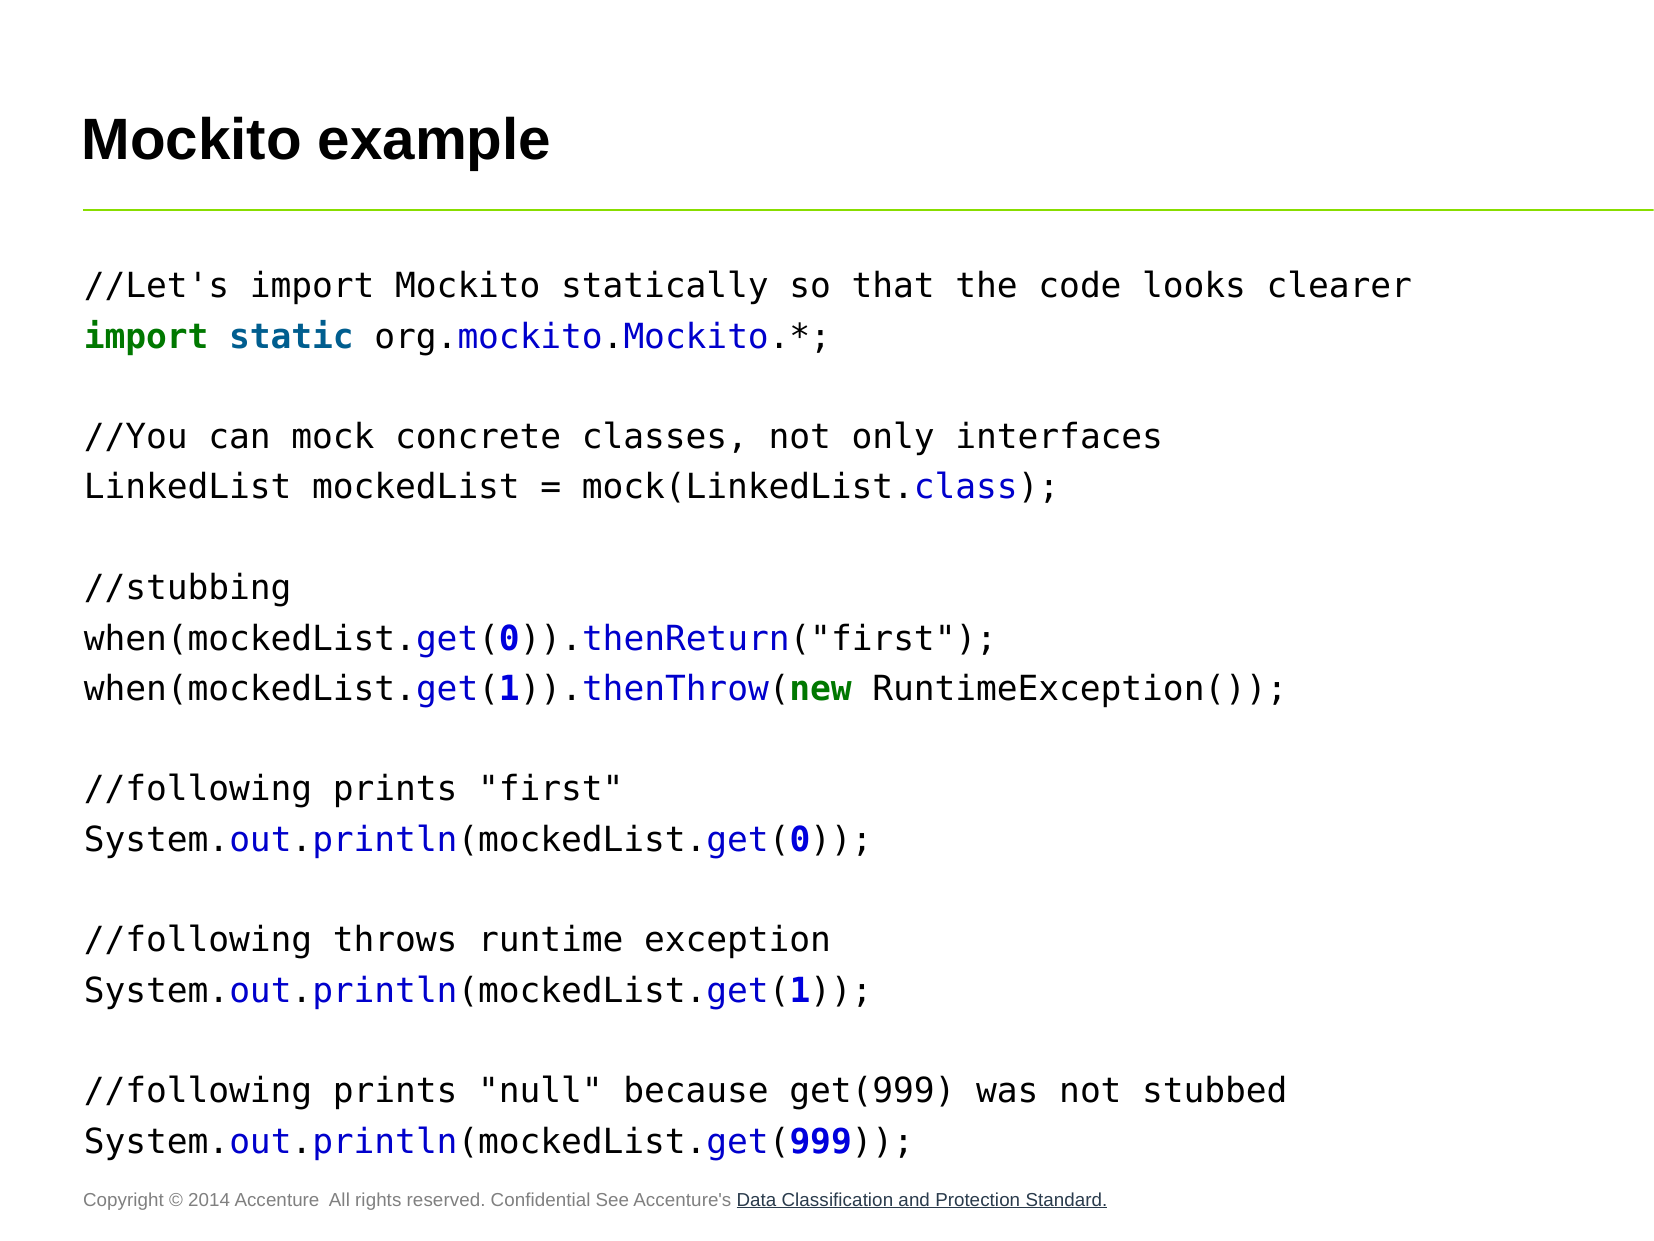

# Mockito example
//Let's import Mockito statically so that the code looks clearer
import static org.mockito.Mockito.*;
//You can mock concrete classes, not only interfaces
LinkedList mockedList = mock(LinkedList.class);
//stubbing
when(mockedList.get(0)).thenReturn("first");
when(mockedList.get(1)).thenThrow(new RuntimeException());
//following prints "first"
System.out.println(mockedList.get(0));
//following throws runtime exception
System.out.println(mockedList.get(1));
//following prints "null" because get(999) was not stubbed
System.out.println(mockedList.get(999));